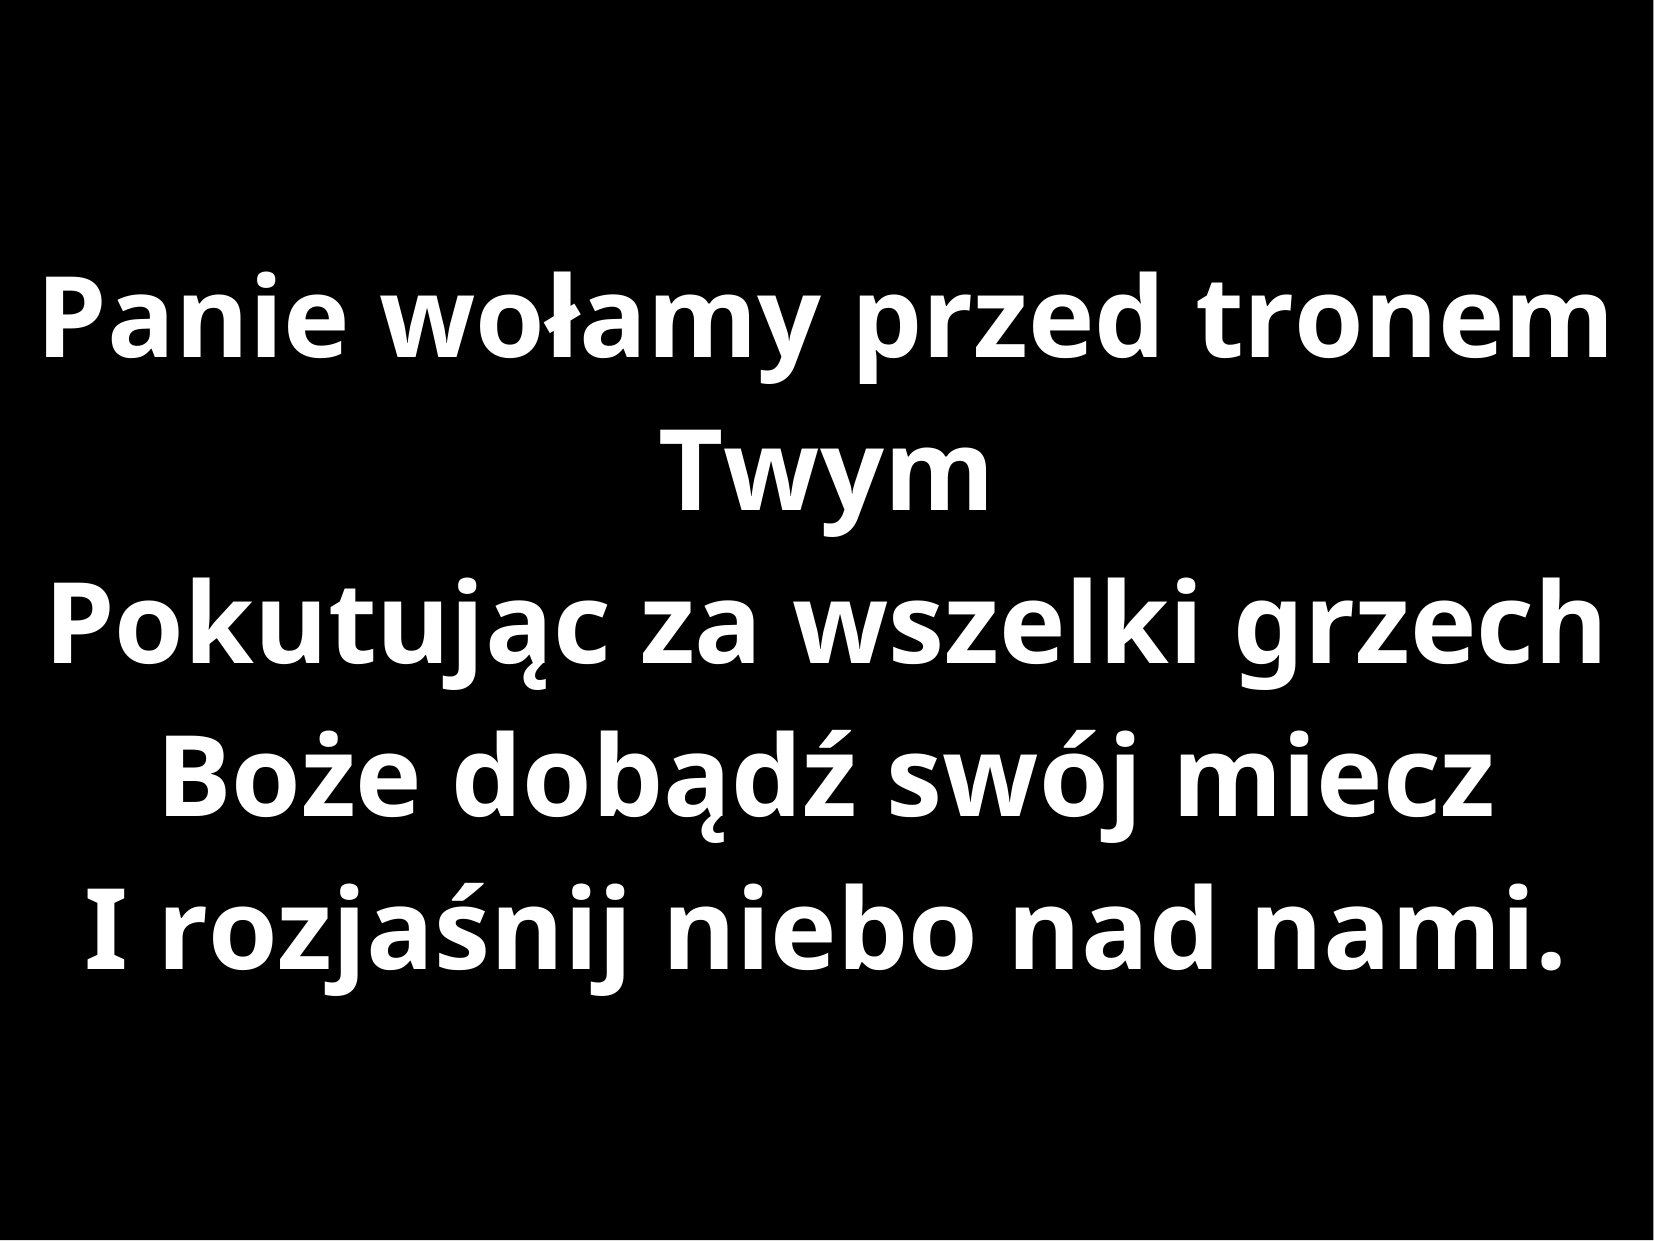

# Panie wołamy przed tronem Twym Pokutując za wszelki grzech Boże dobądź swój miecz I rozjaśnij niebo nad nami.